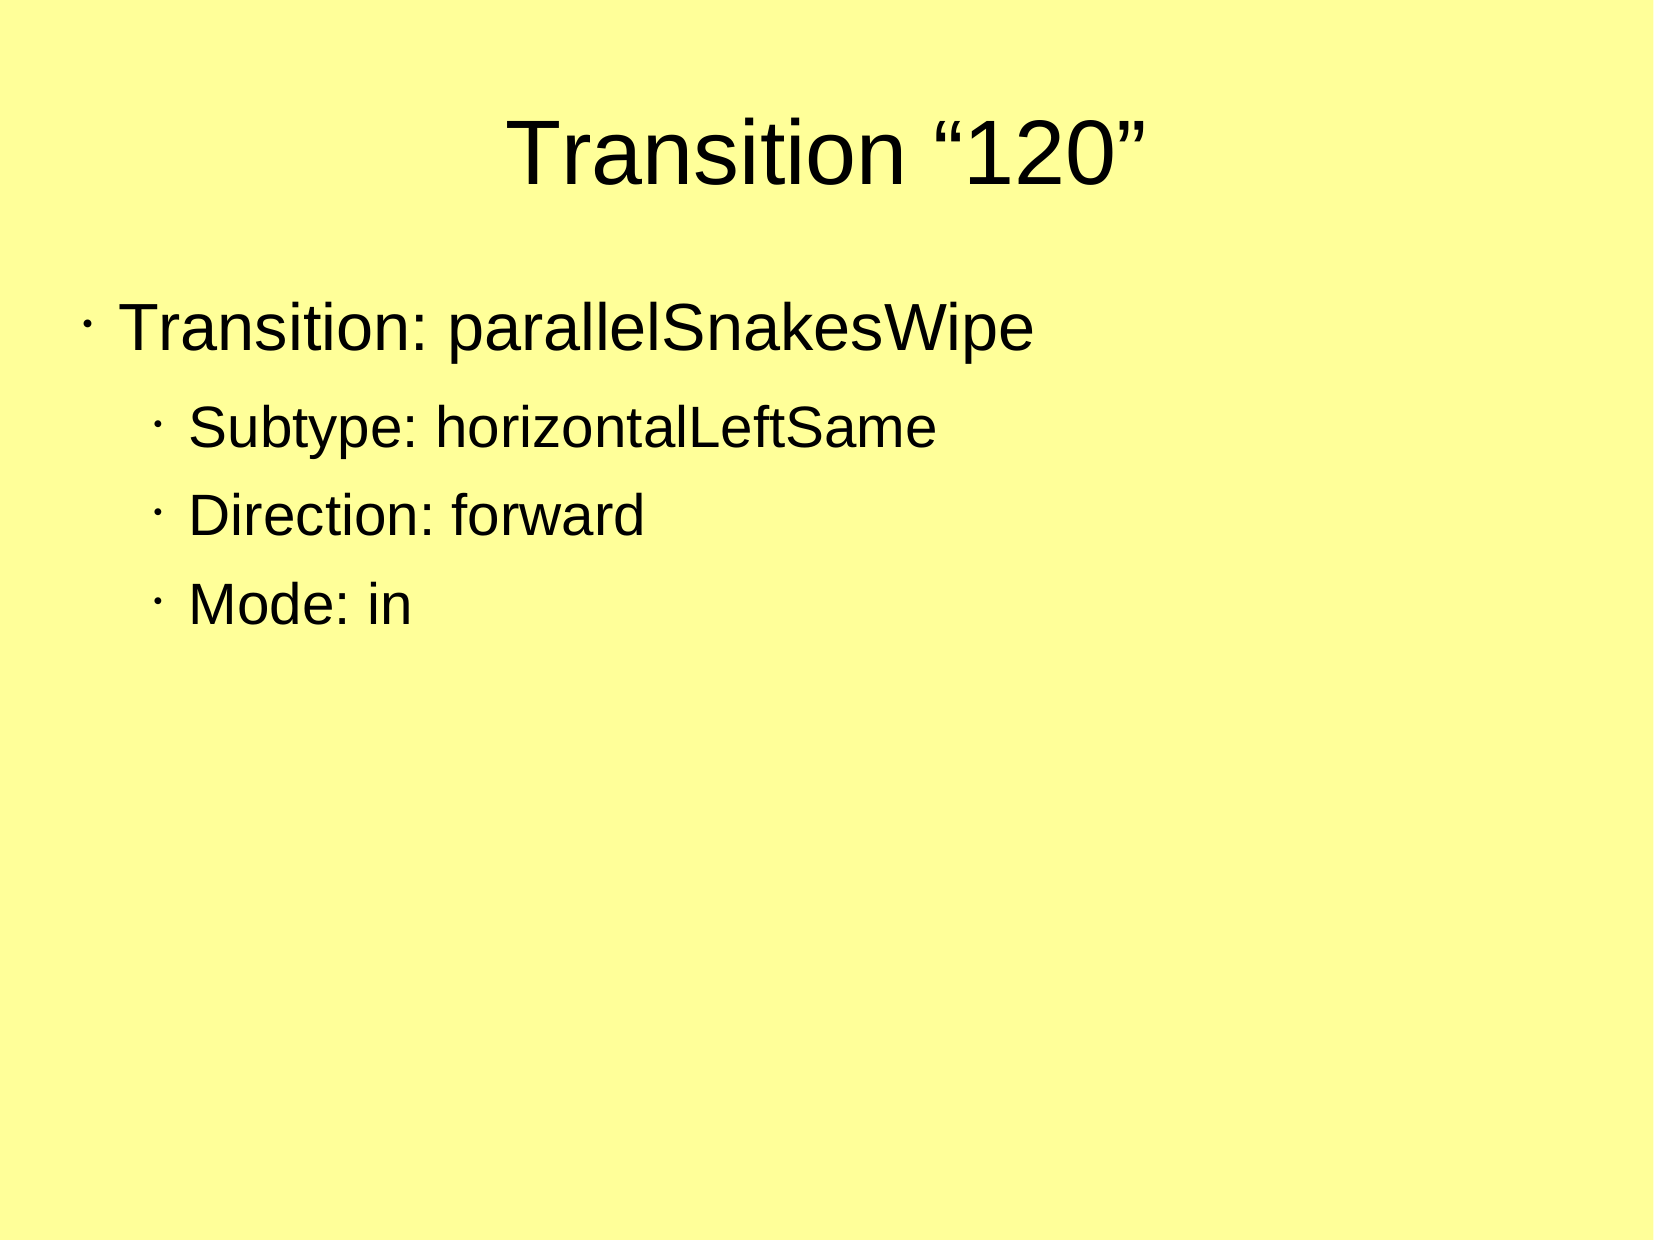

# Transition “120”
Transition: parallelSnakesWipe
Subtype: horizontalLeftSame
Direction: forward
Mode: in